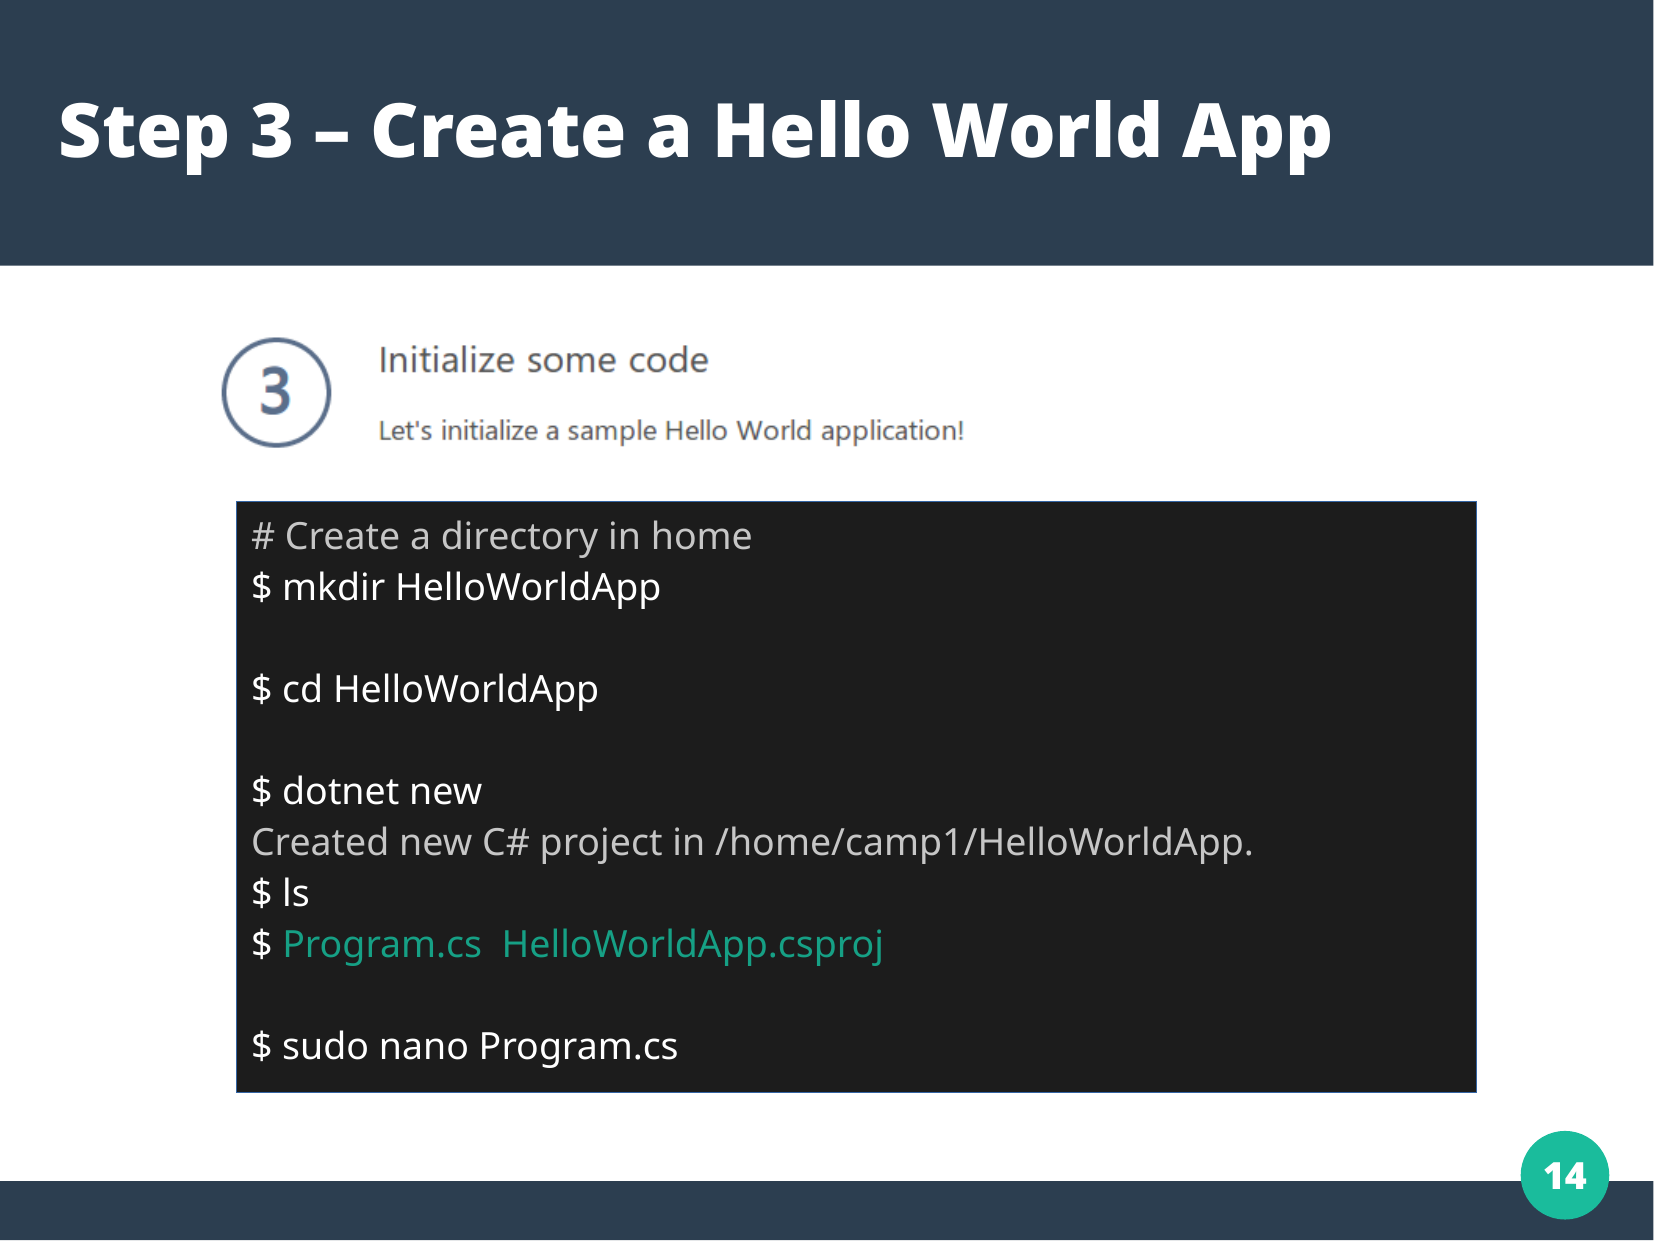

# Step 3 – Create a Hello World App
# Create a directory in home
$ mkdir HelloWorldApp
$ cd HelloWorldApp
$ dotnet new
Created new C# project in /home/camp1/HelloWorldApp.
$ ls
$ Program.cs HelloWorldApp.csproj
$ sudo nano Program.cs
14